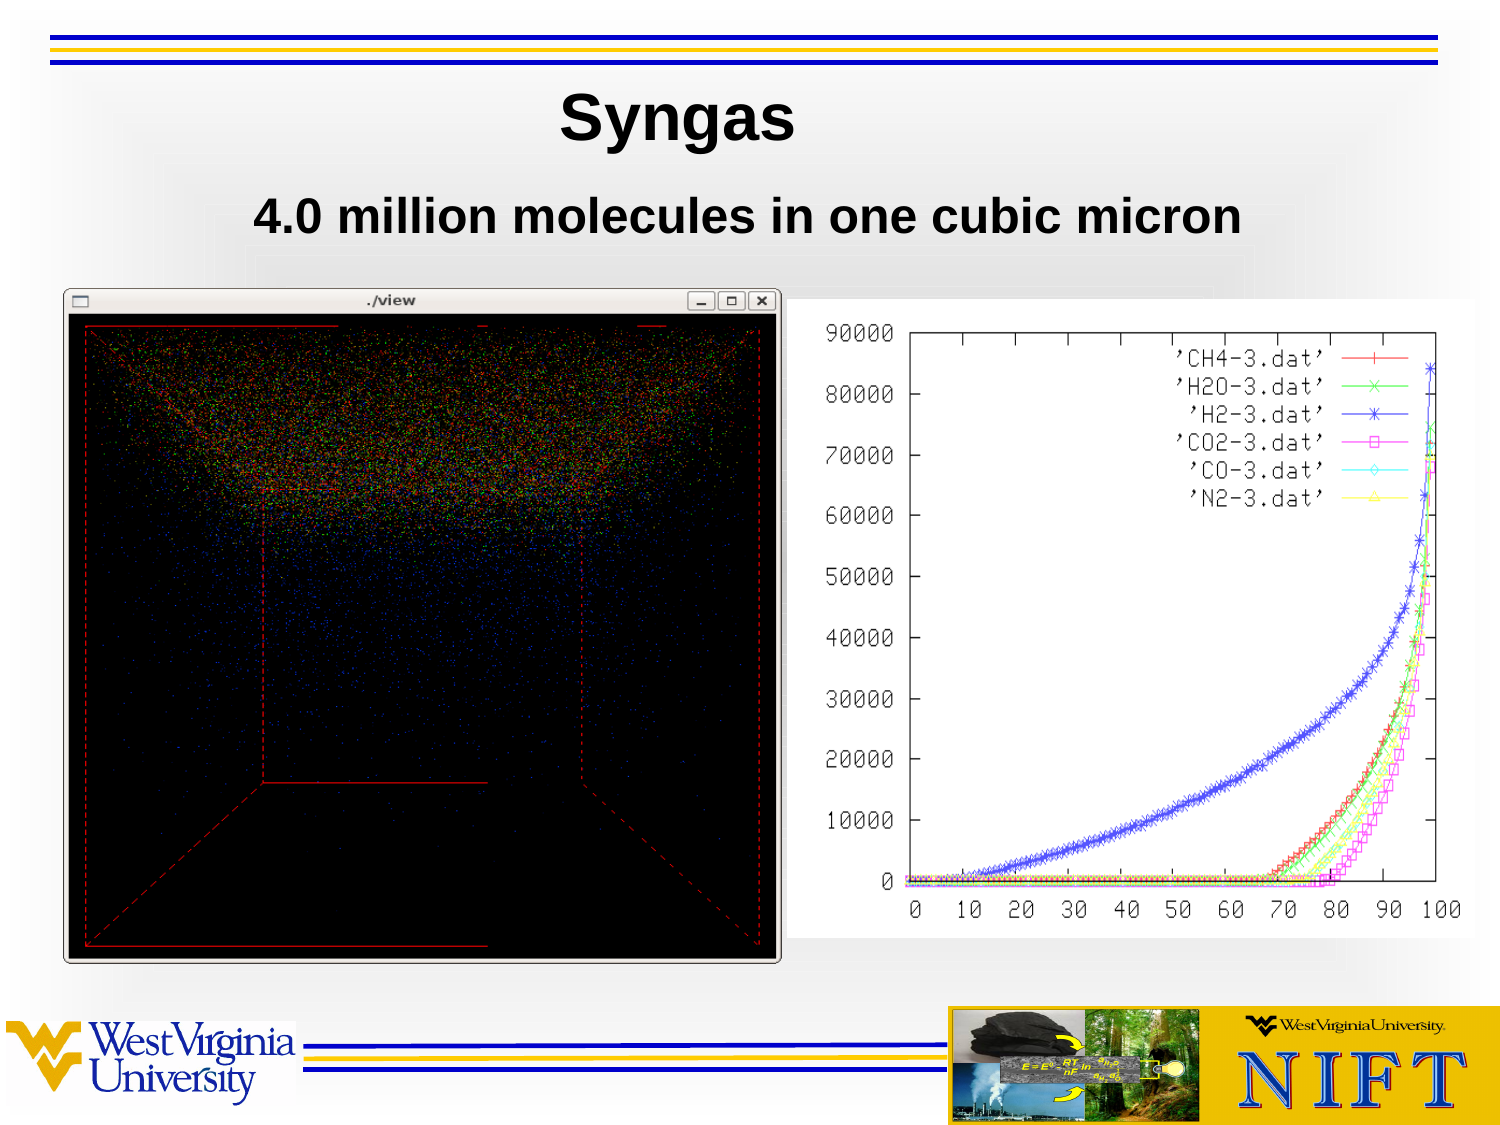

# Syngas
4.0 million molecules in one cubic micron